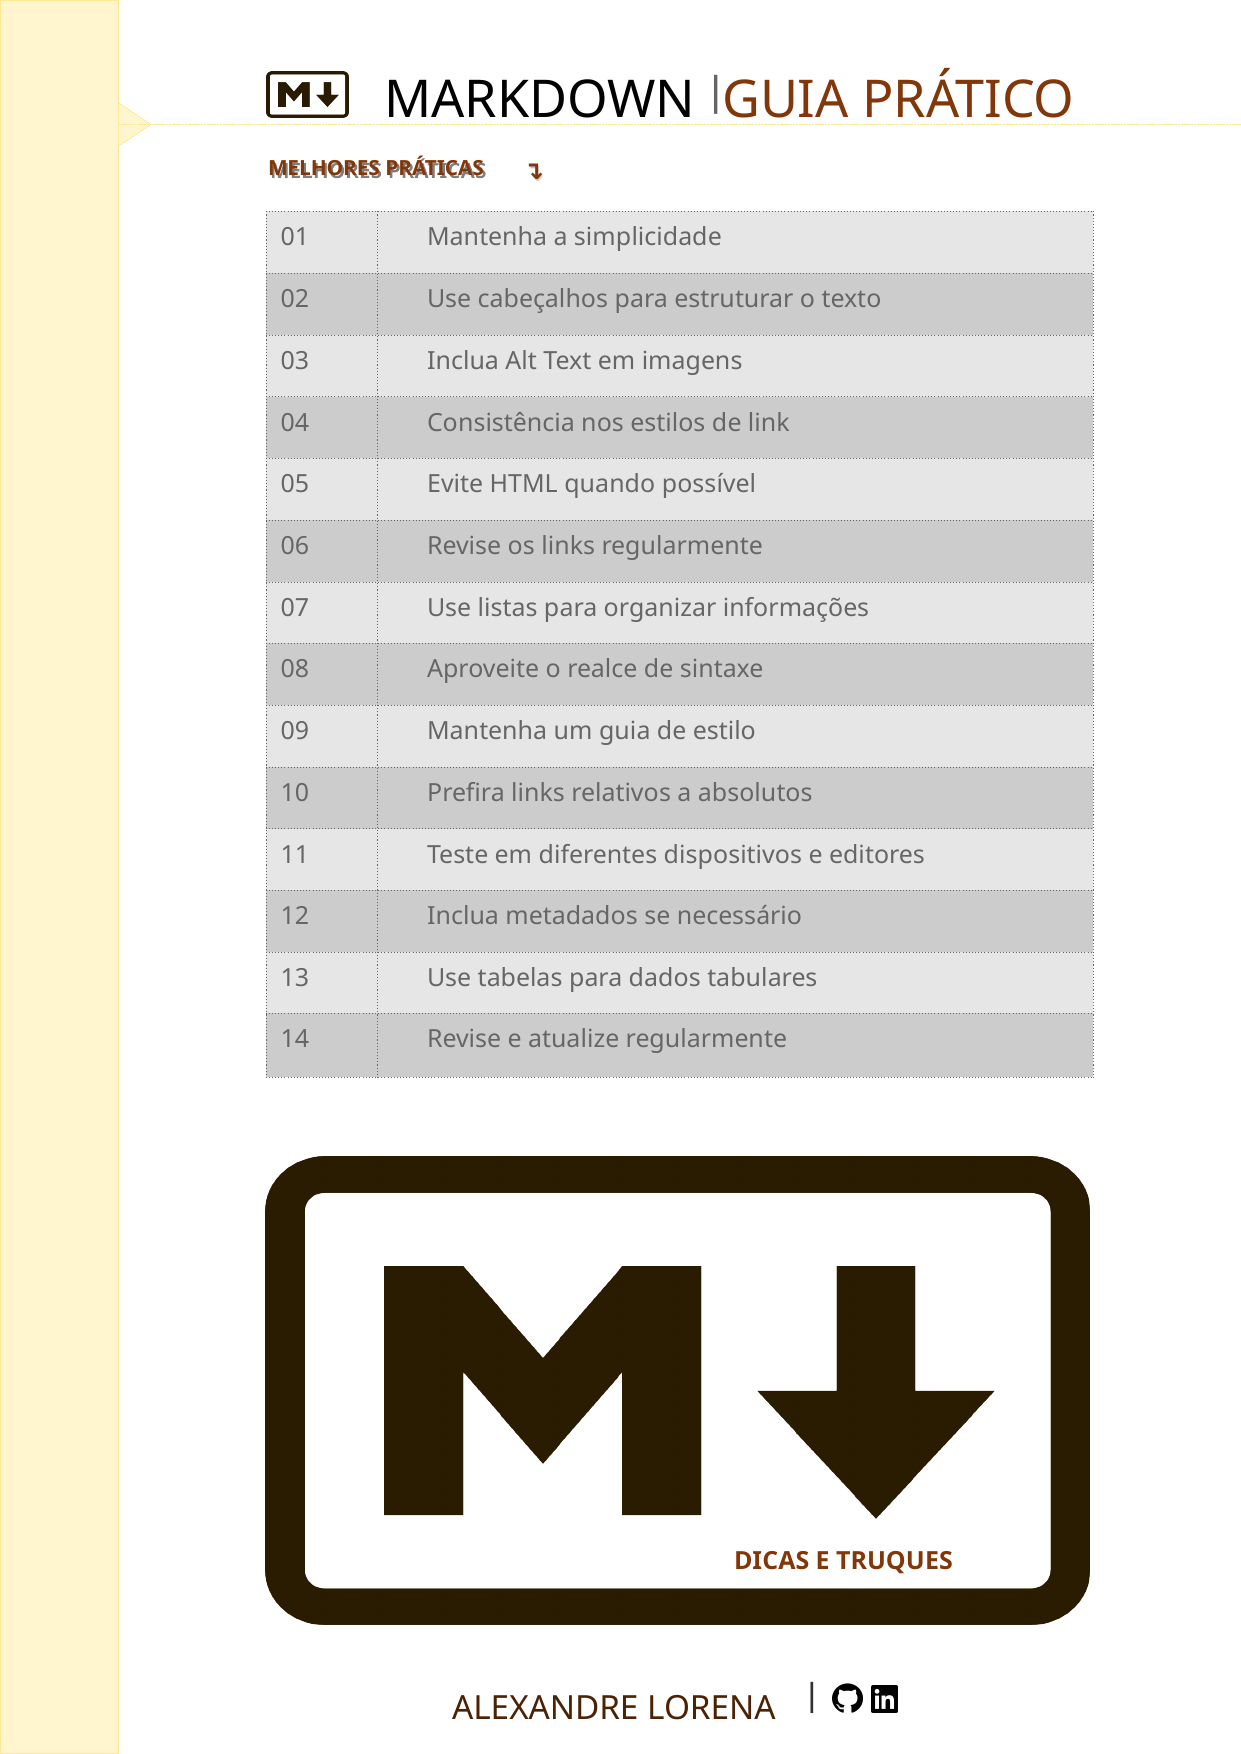

# MARKDOWN GUIA PRÁTICO
|
↴
MELHORES PRÁTICAS
MELHORES PRÁTICAS
| 01 | Mantenha a simplicidade |
| --- | --- |
| 02 | Use cabeçalhos para estruturar o texto |
| 03 | Inclua Alt Text em imagens |
| 04 | Consistência nos estilos de link |
| 05 | Evite HTML quando possível |
| 06 | Revise os links regularmente |
| 07 | Use listas para organizar informações |
| 08 | Aproveite o realce de sintaxe |
| 09 | Mantenha um guia de estilo |
| 10 | Prefira links relativos a absolutos |
| 11 | Teste em diferentes dispositivos e editores |
| 12 | Inclua metadados se necessário |
| 13 | Use tabelas para dados tabulares |
| 14 | Revise e atualize regularmente |
DICAS E TRUQUES
|
ALEXANDRE LORENA